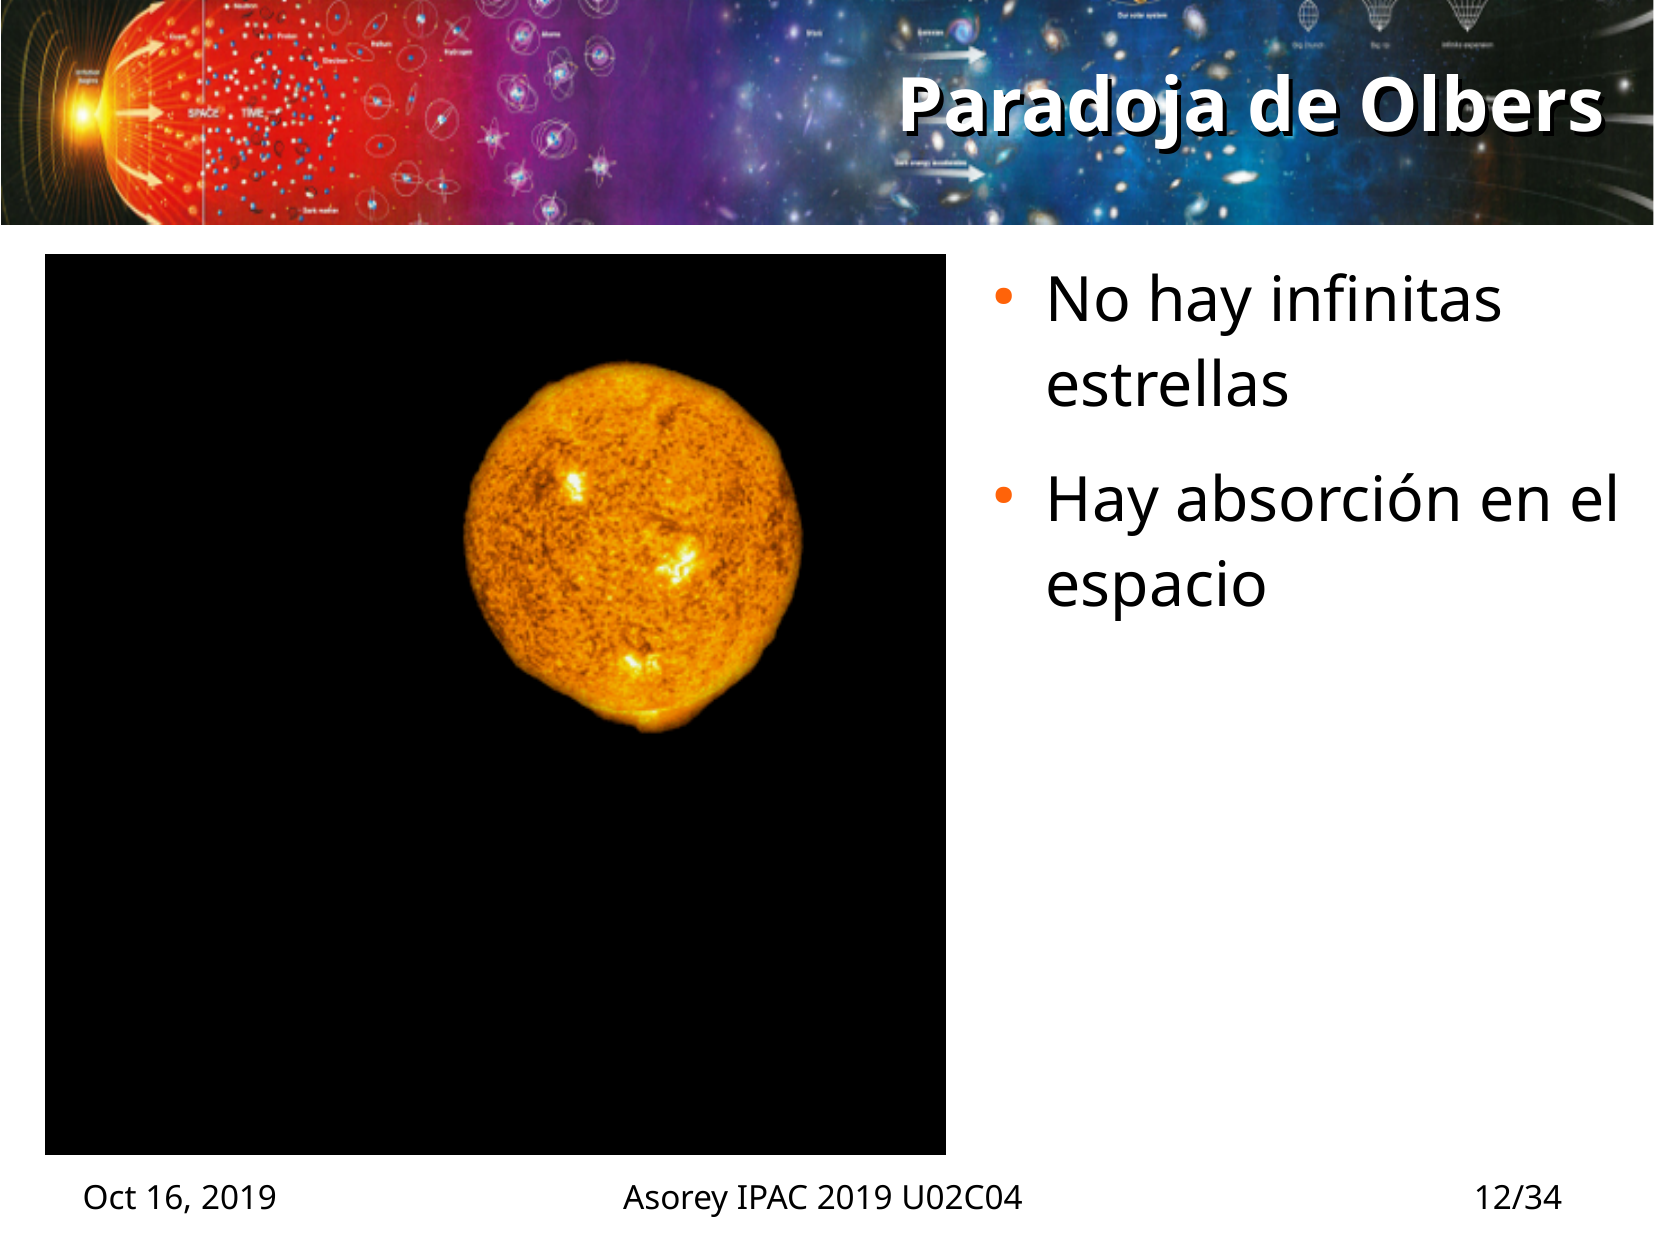

# Paradoja de Olbers
No hay infinitas estrellas
Hay absorción en el espacio
Oct 16, 2019
Asorey IPAC 2019 U02C04
12